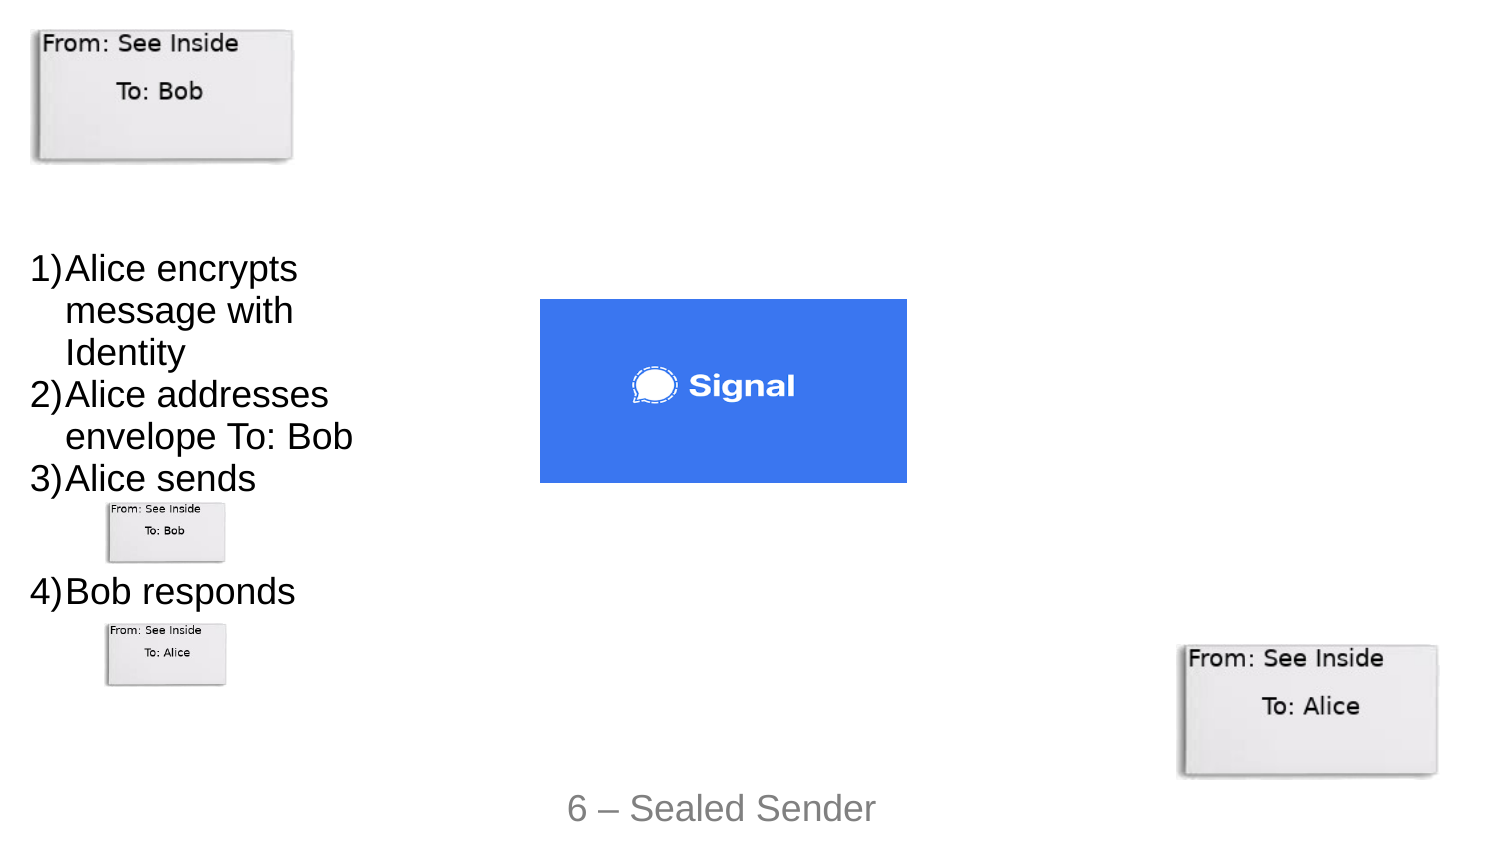

Alice encrypts message with Identity
Alice addresses envelope To: Bob
Alice sends
Bob responds
6 – Sealed Sender